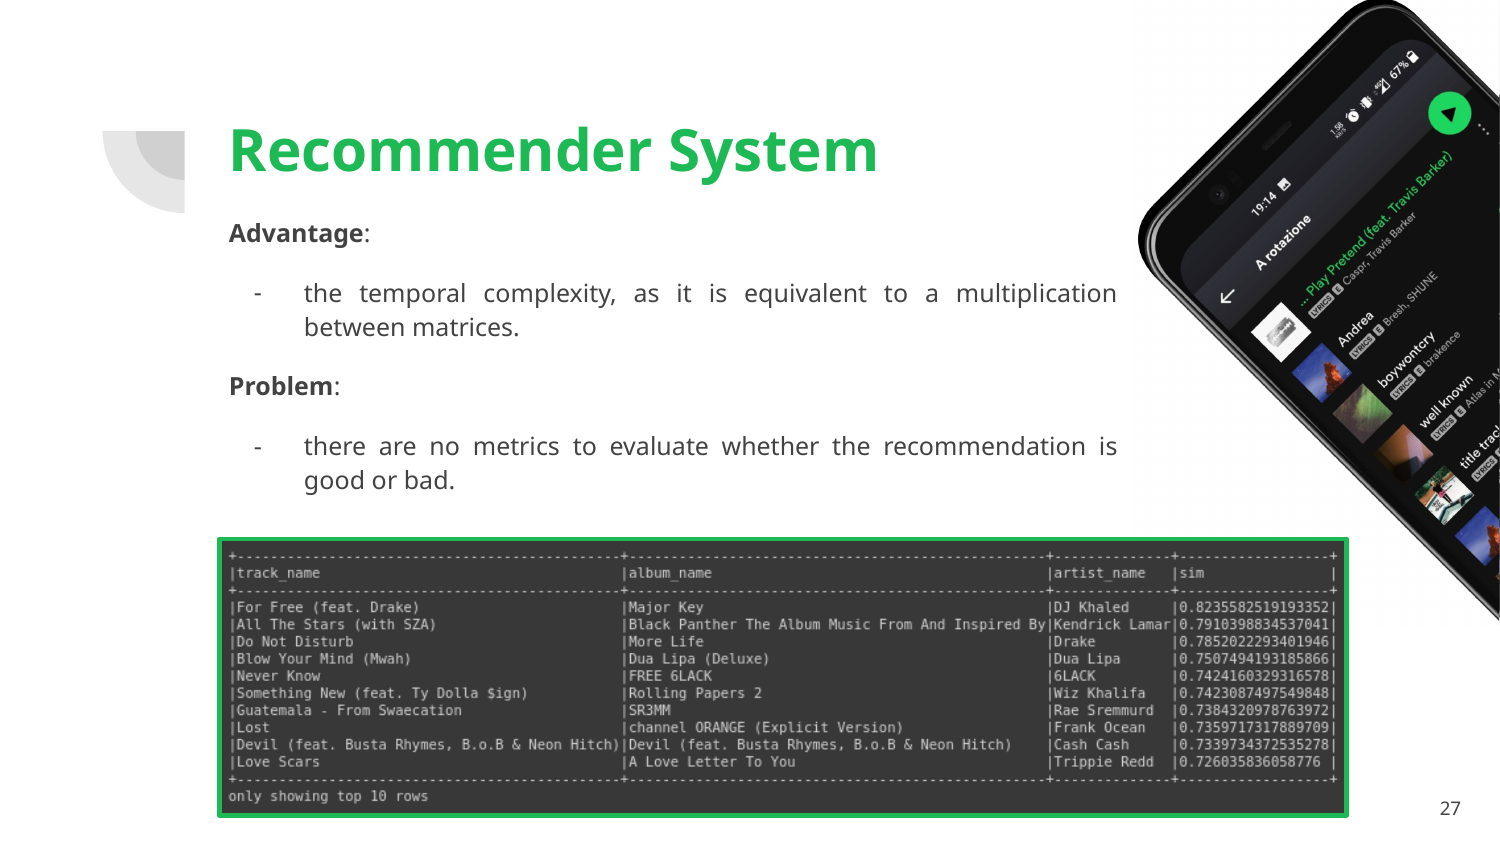

# Recommender System
Advantage:
the temporal complexity, as it is equivalent to a multiplication between matrices.
Problem:
there are no metrics to evaluate whether the recommendation is good or bad.